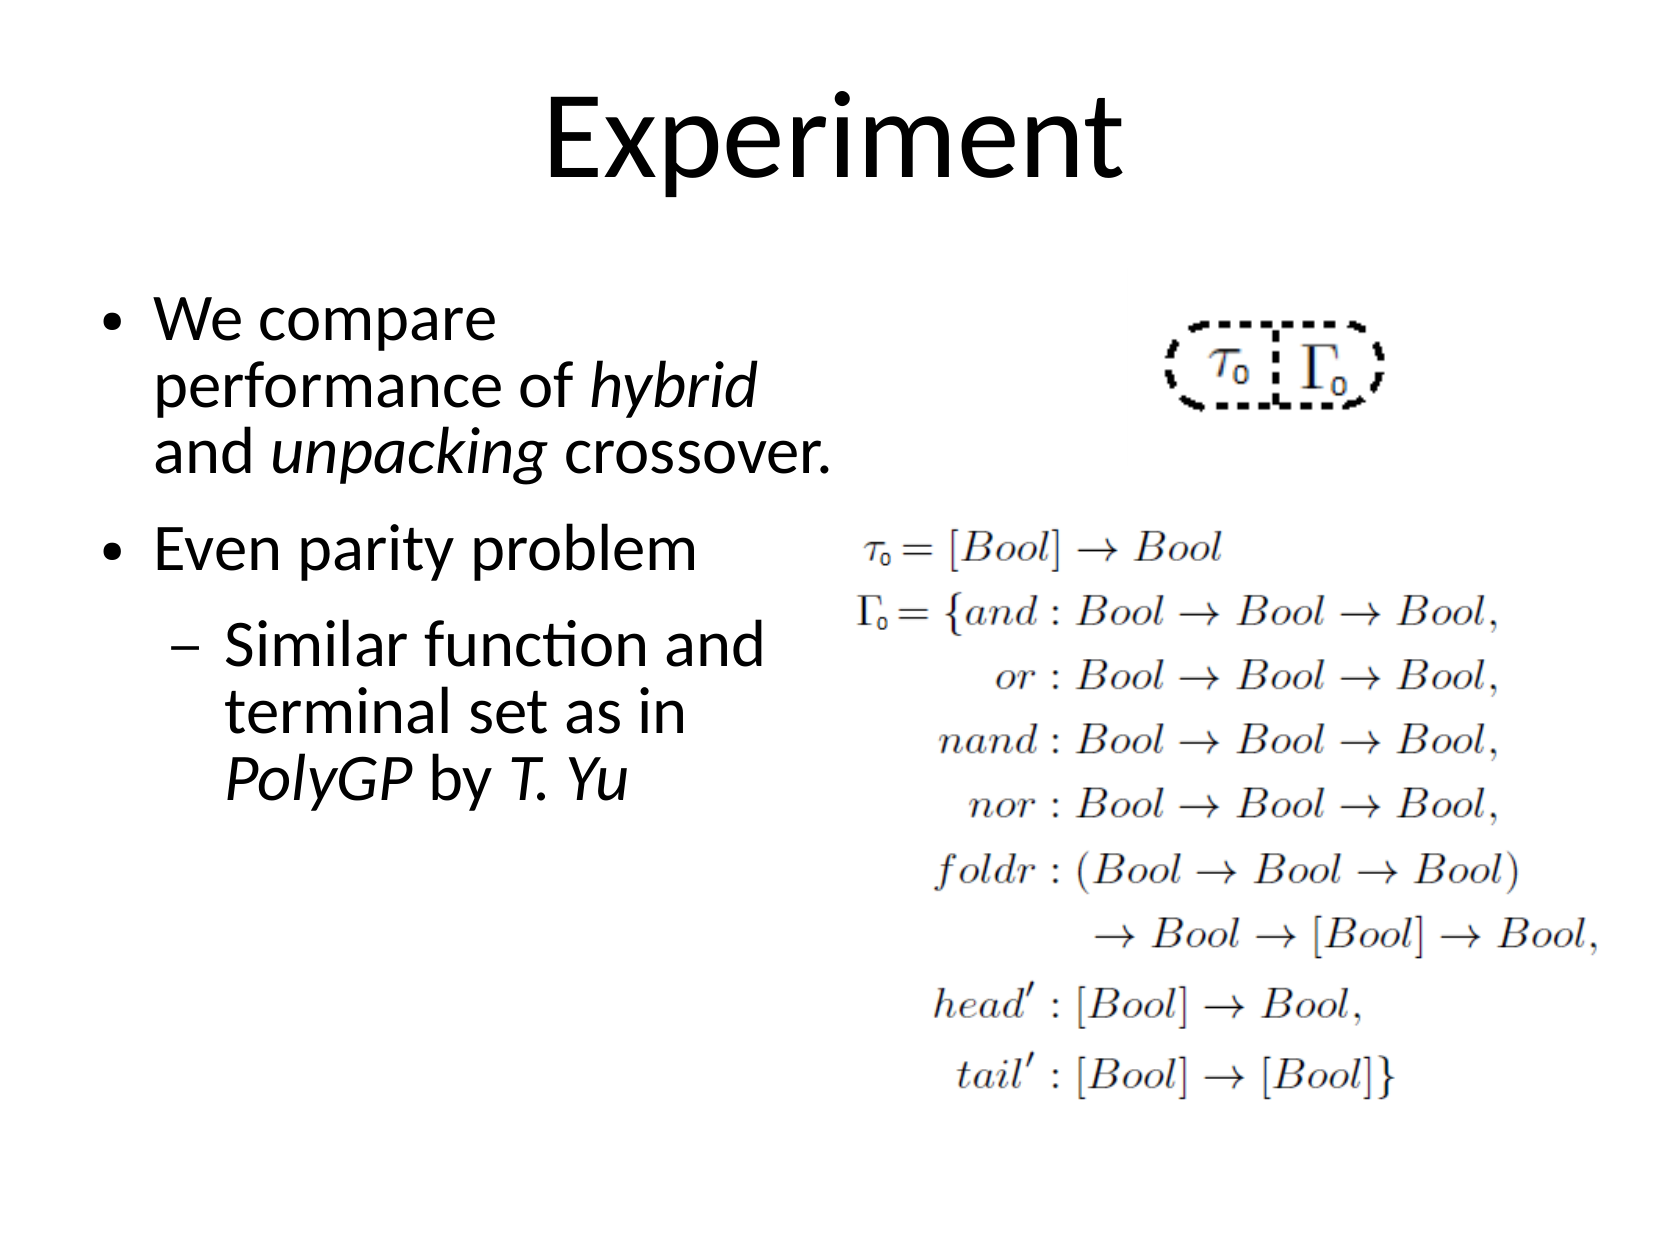

# Experiment
We compare performance of hybrid and unpacking crossover.
Even parity problem
Similar function and terminal set as in PolyGP by T. Yu